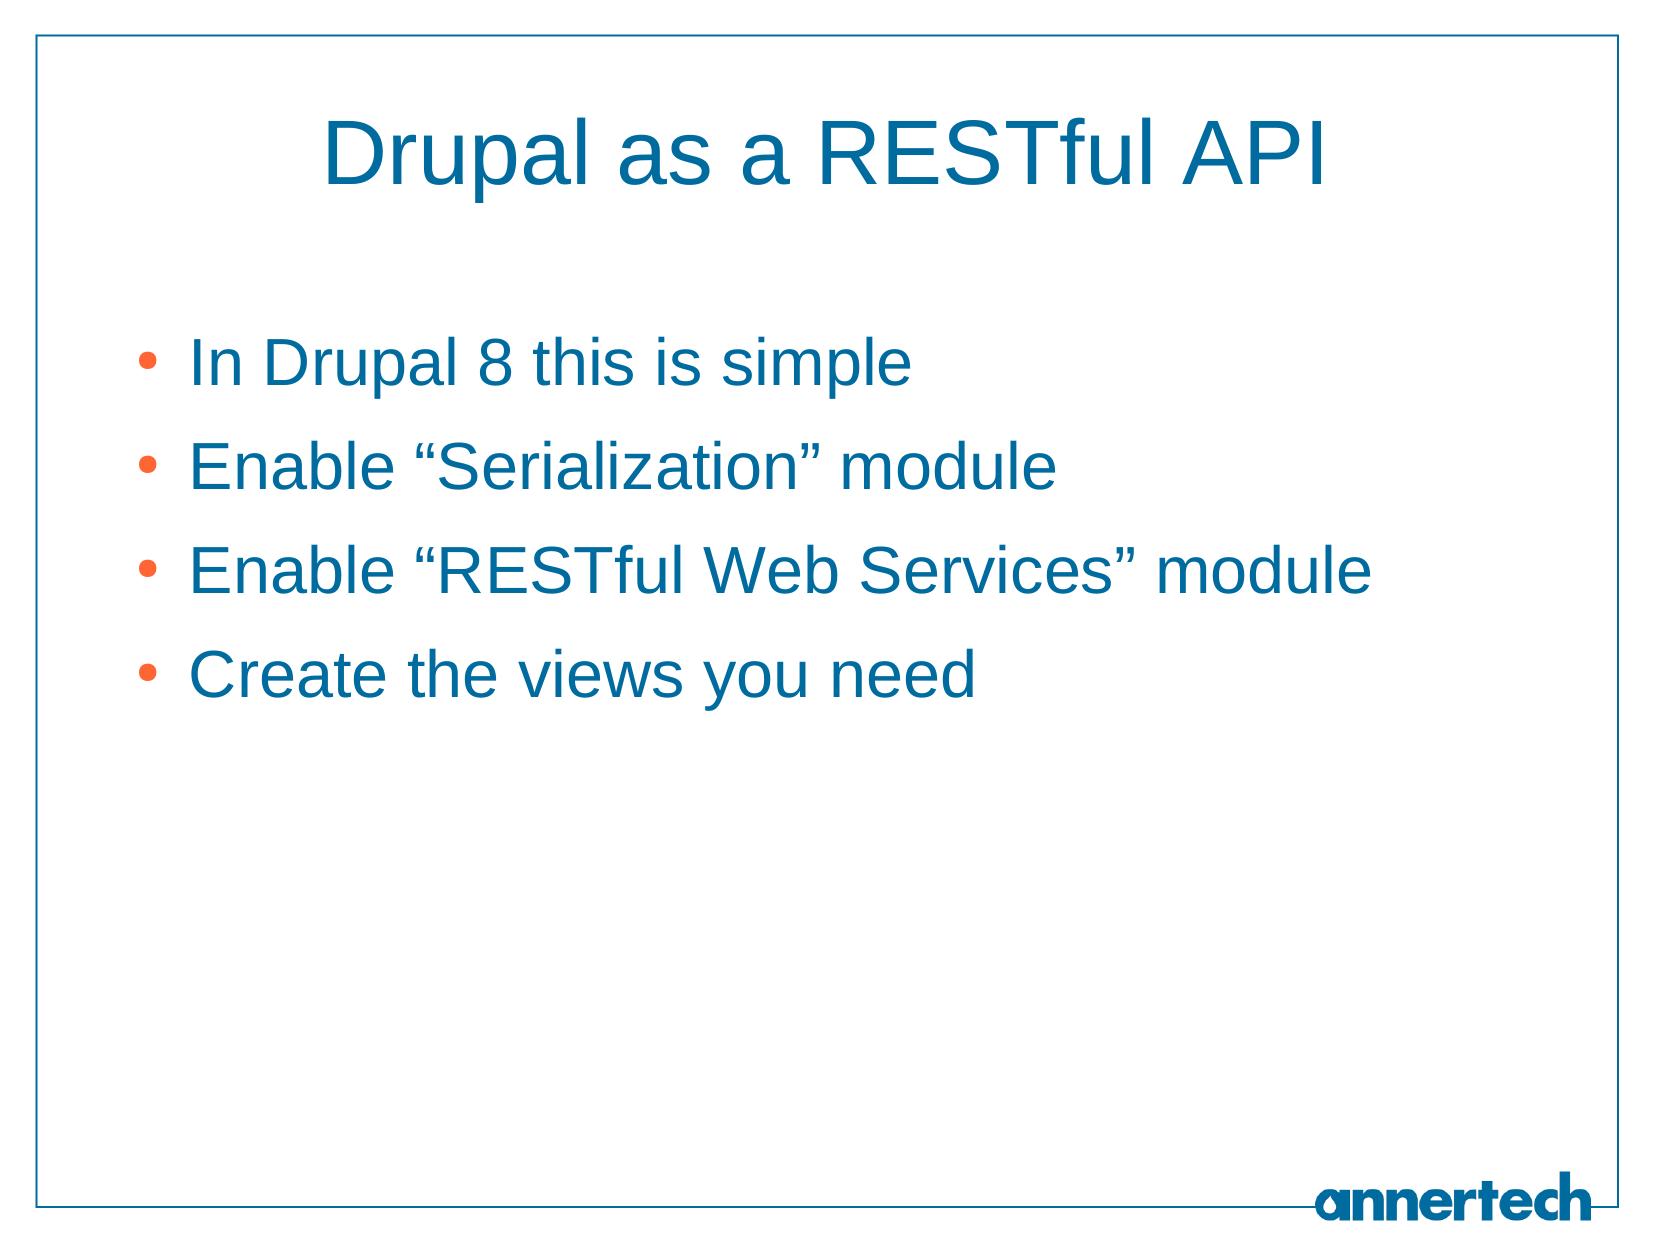

# Drupal as a RESTful API
In Drupal 8 this is simple
Enable “Serialization” module
Enable “RESTful Web Services” module
Create the views you need